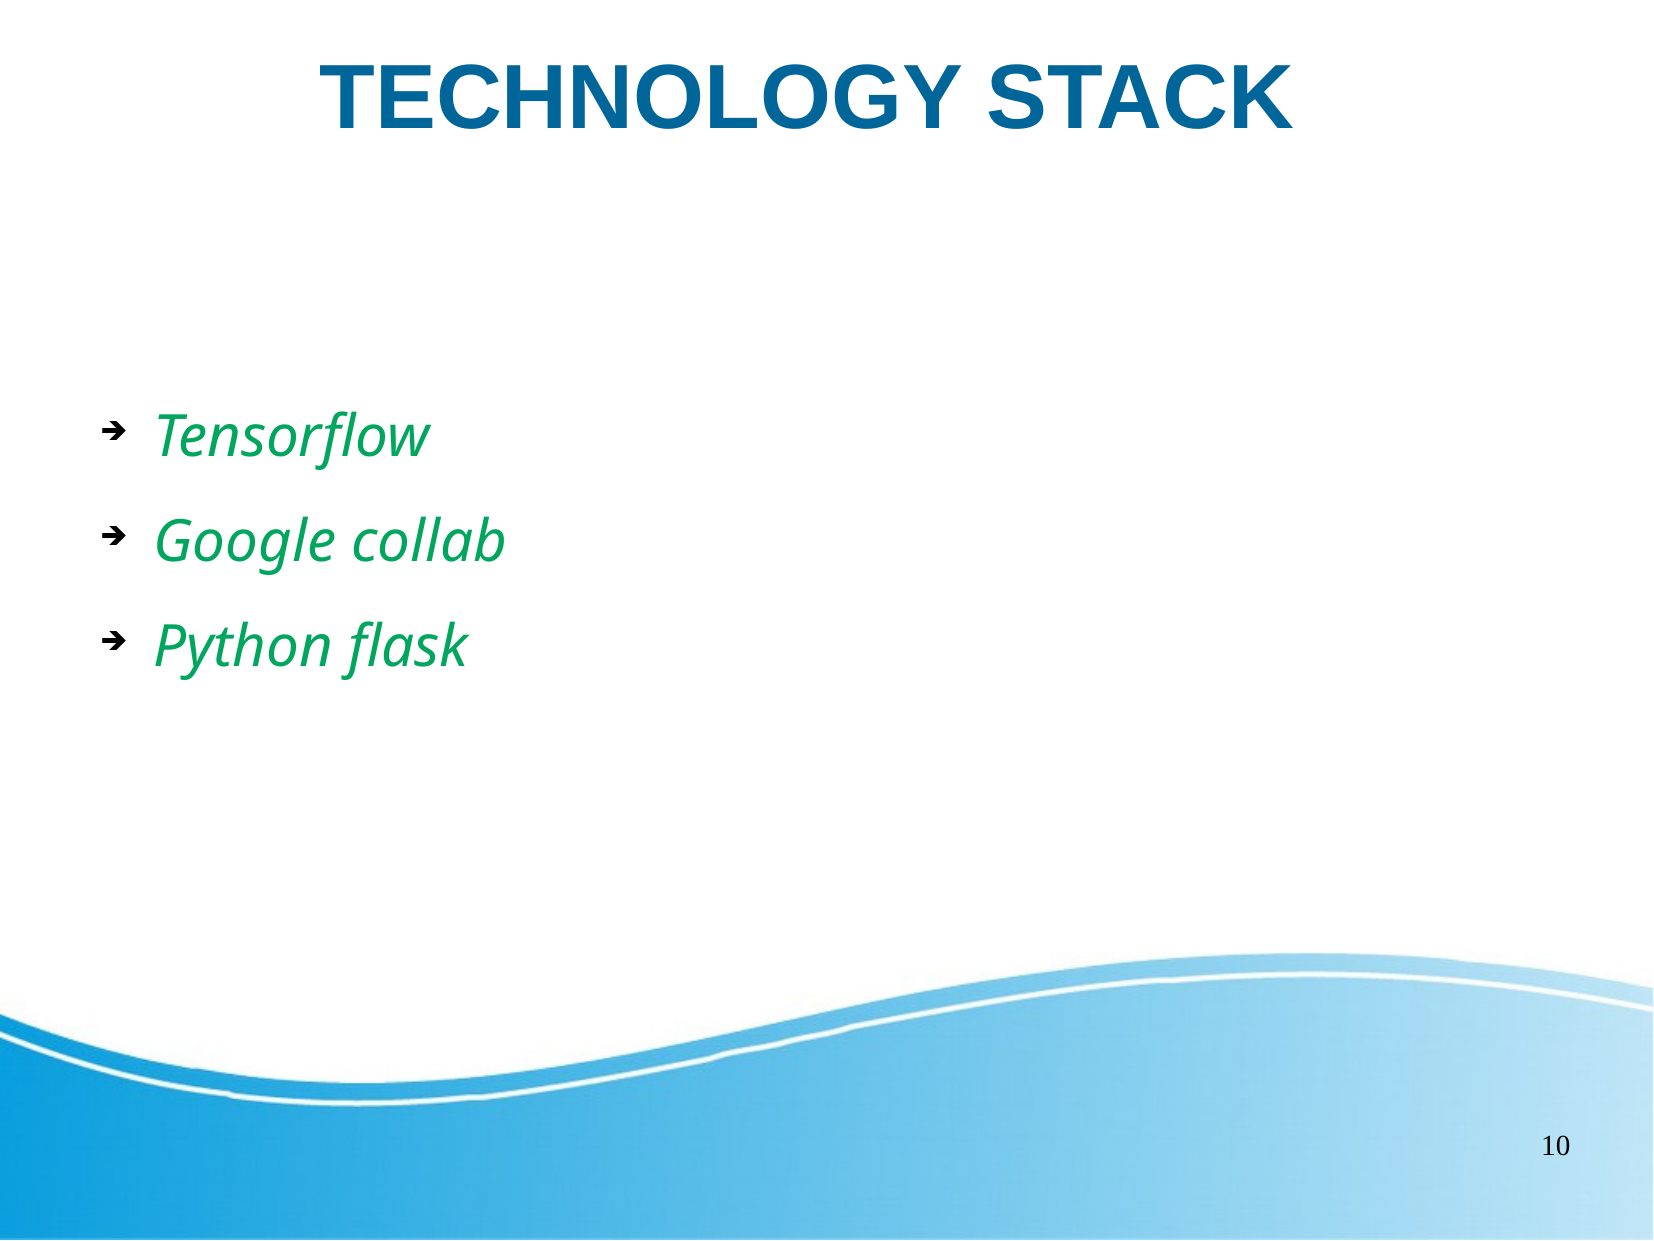

# TECHNOLOGY STACK
Tensorflow
Google collab
Python flask
10